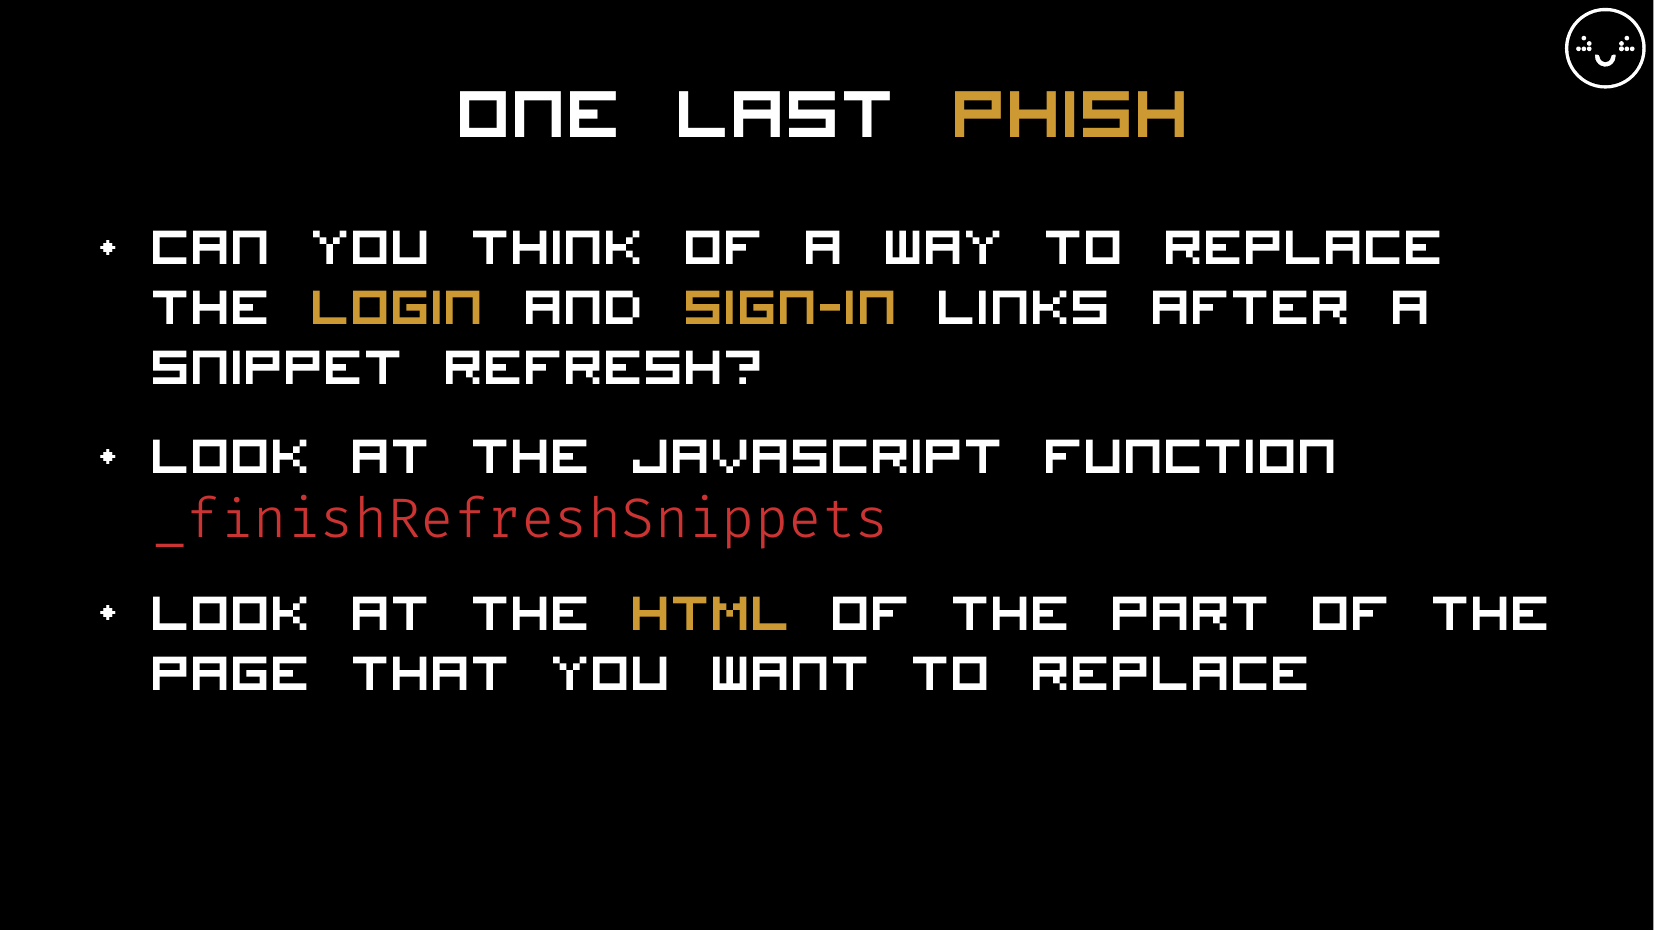

# One last phish
Can you think of a way to replace the login and sign-in links after a snippet refresh?
Look at the javascript function _finishRefreshSnippets
Look at the HTML of the part of the page that you want to replace